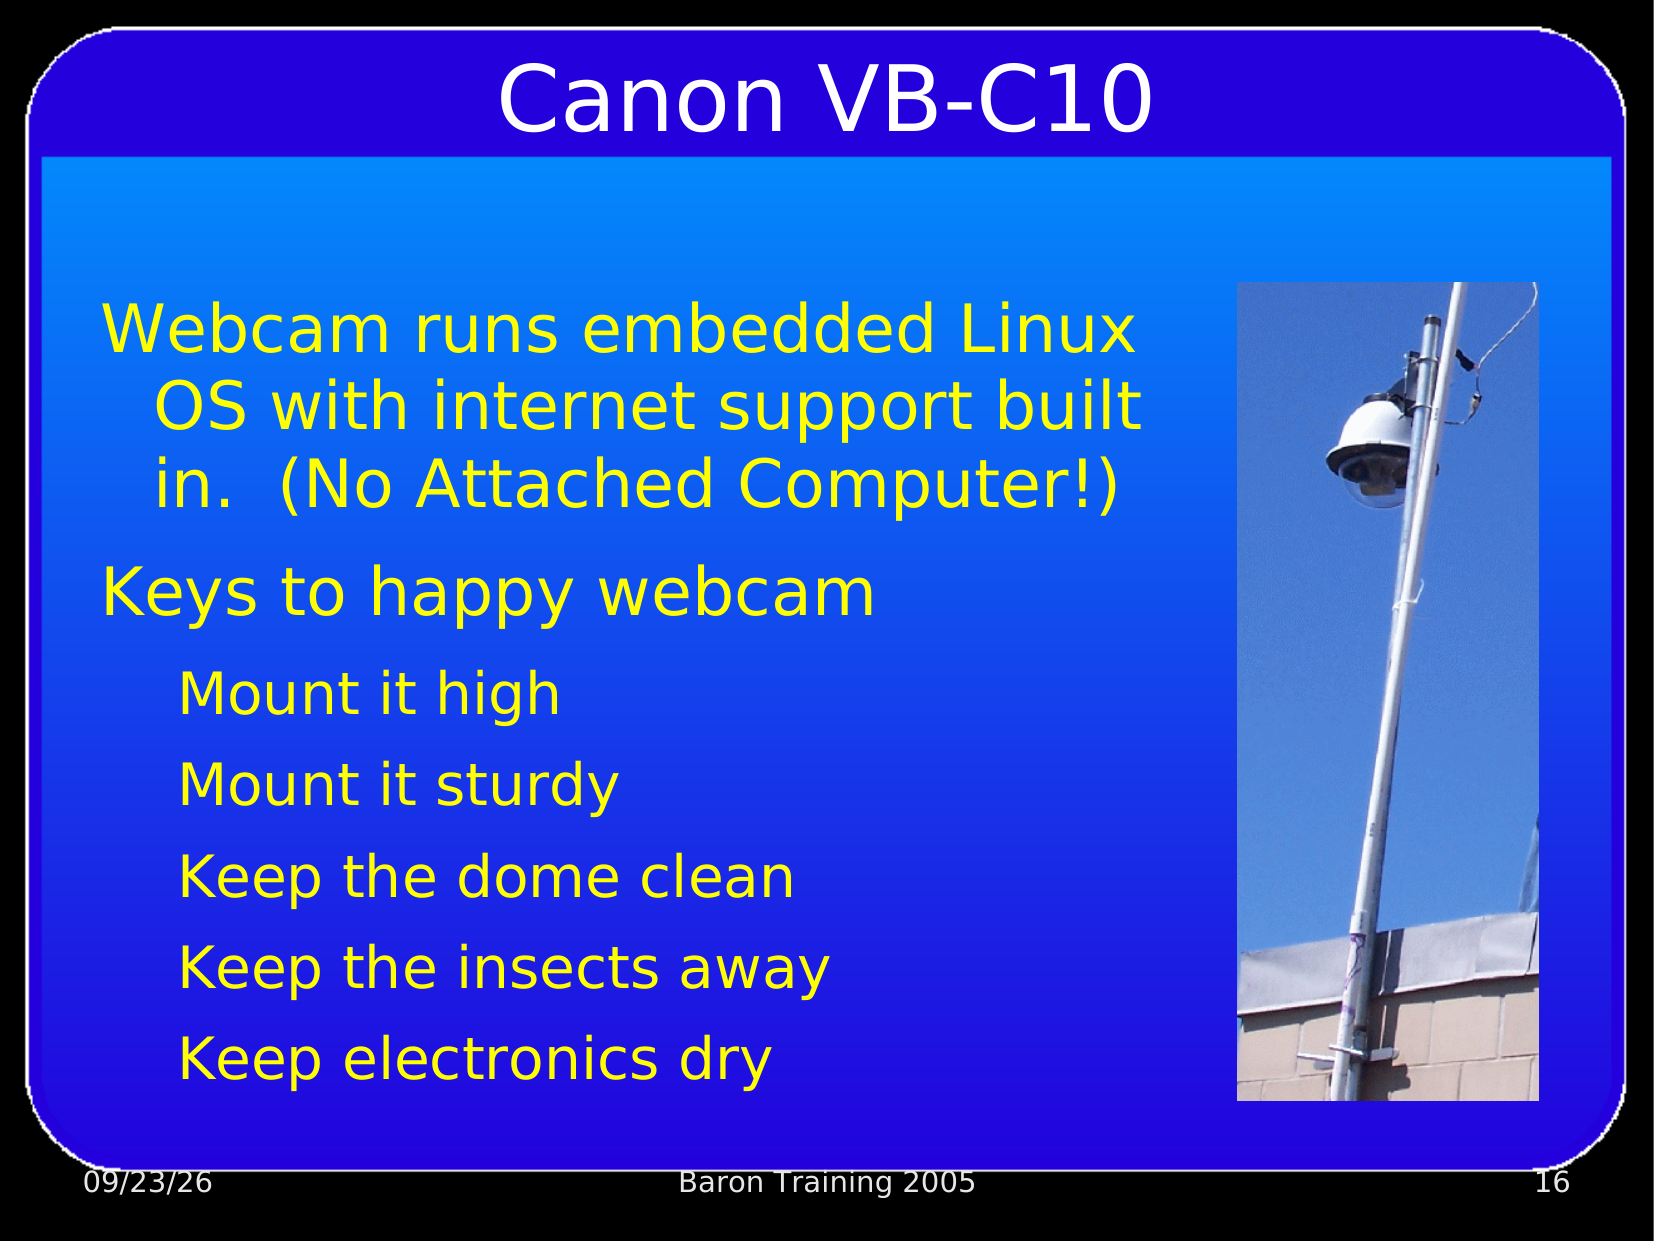

# Canon VB-C10
Webcam runs embedded Linux OS with internet support built in. (No Attached Computer!)
Keys to happy webcam
Mount it high
Mount it sturdy
Keep the dome clean
Keep the insects away
Keep electronics dry
Baron Training 2005
16